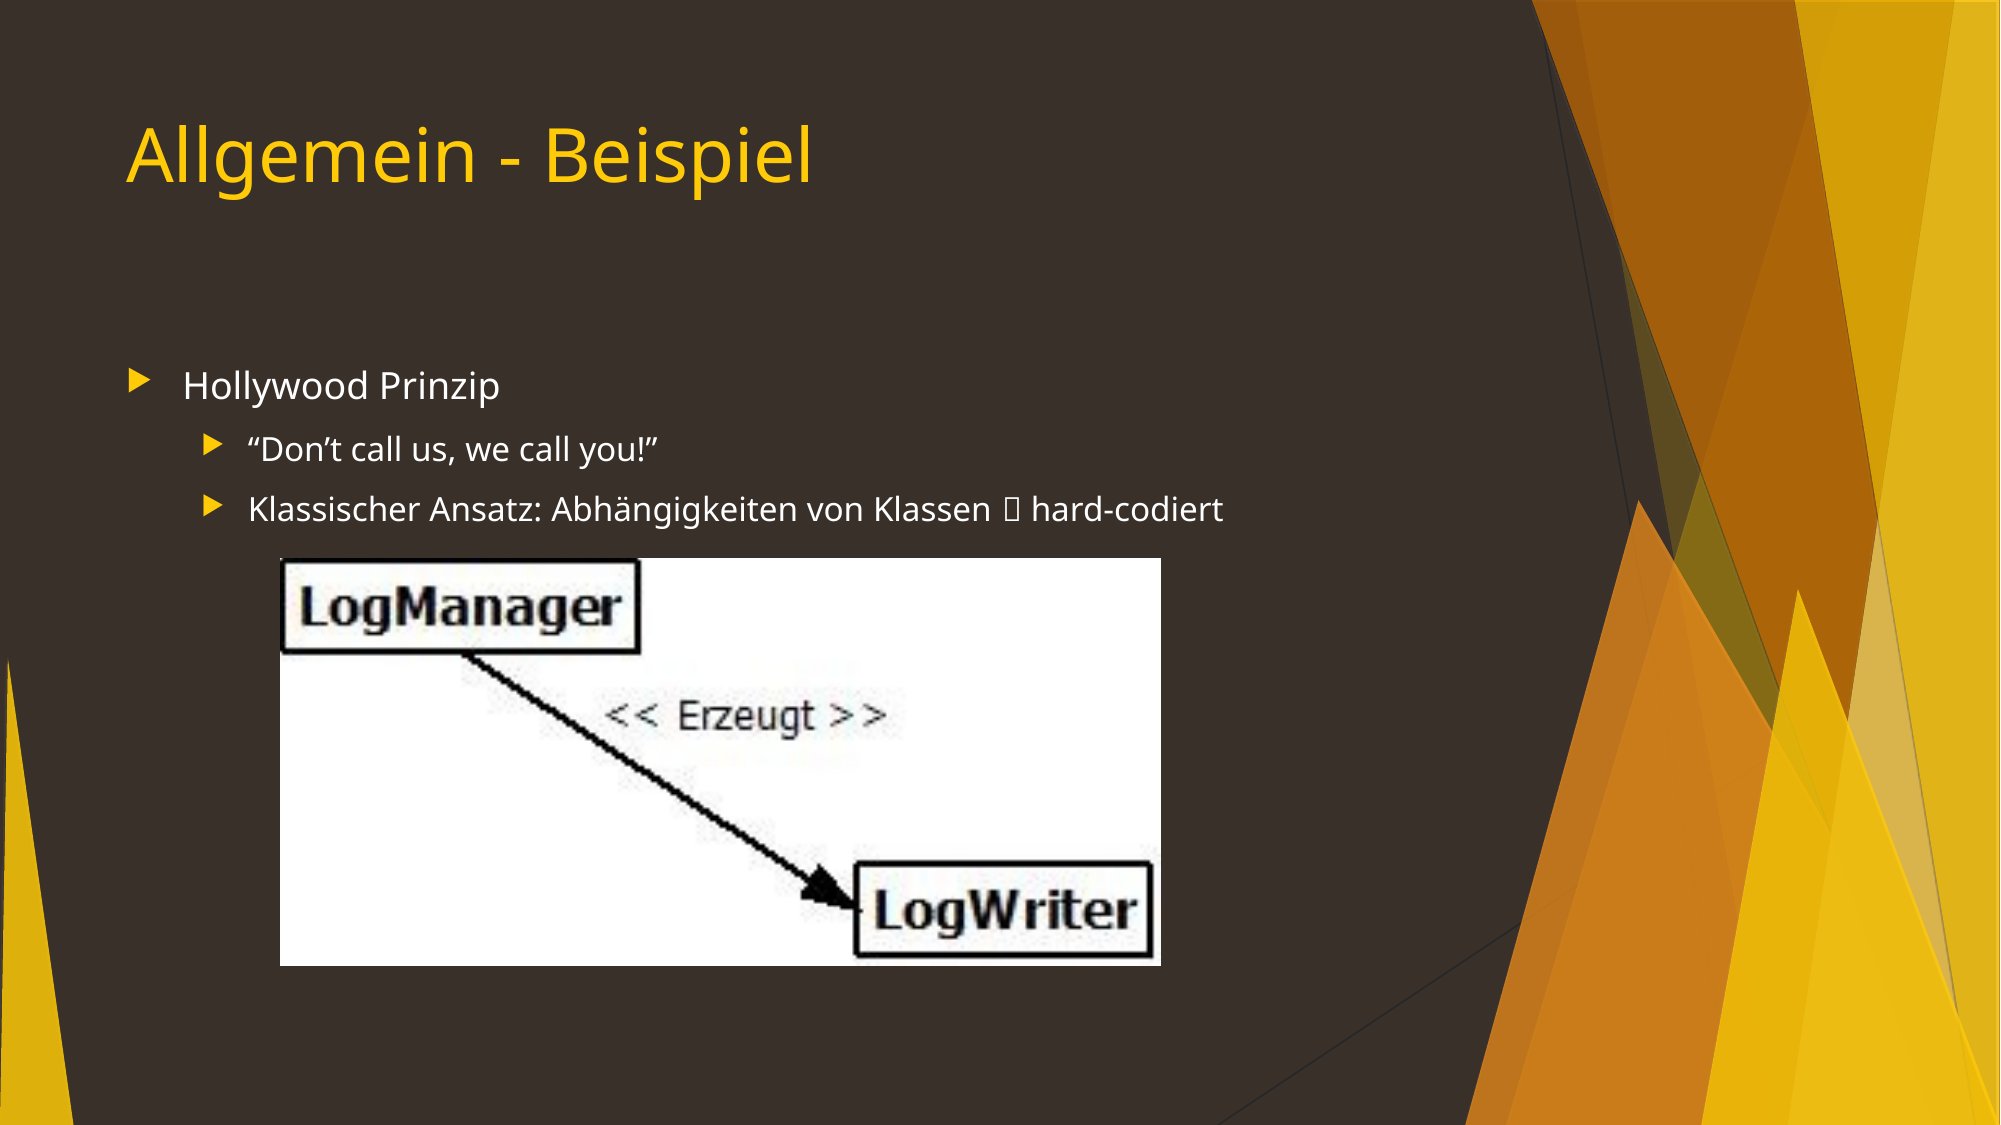

# Allgemein - Beispiel
Hollywood Prinzip
“Don’t call us, we call you!”
Klassischer Ansatz: Abhängigkeiten von Klassen  hard-codiert